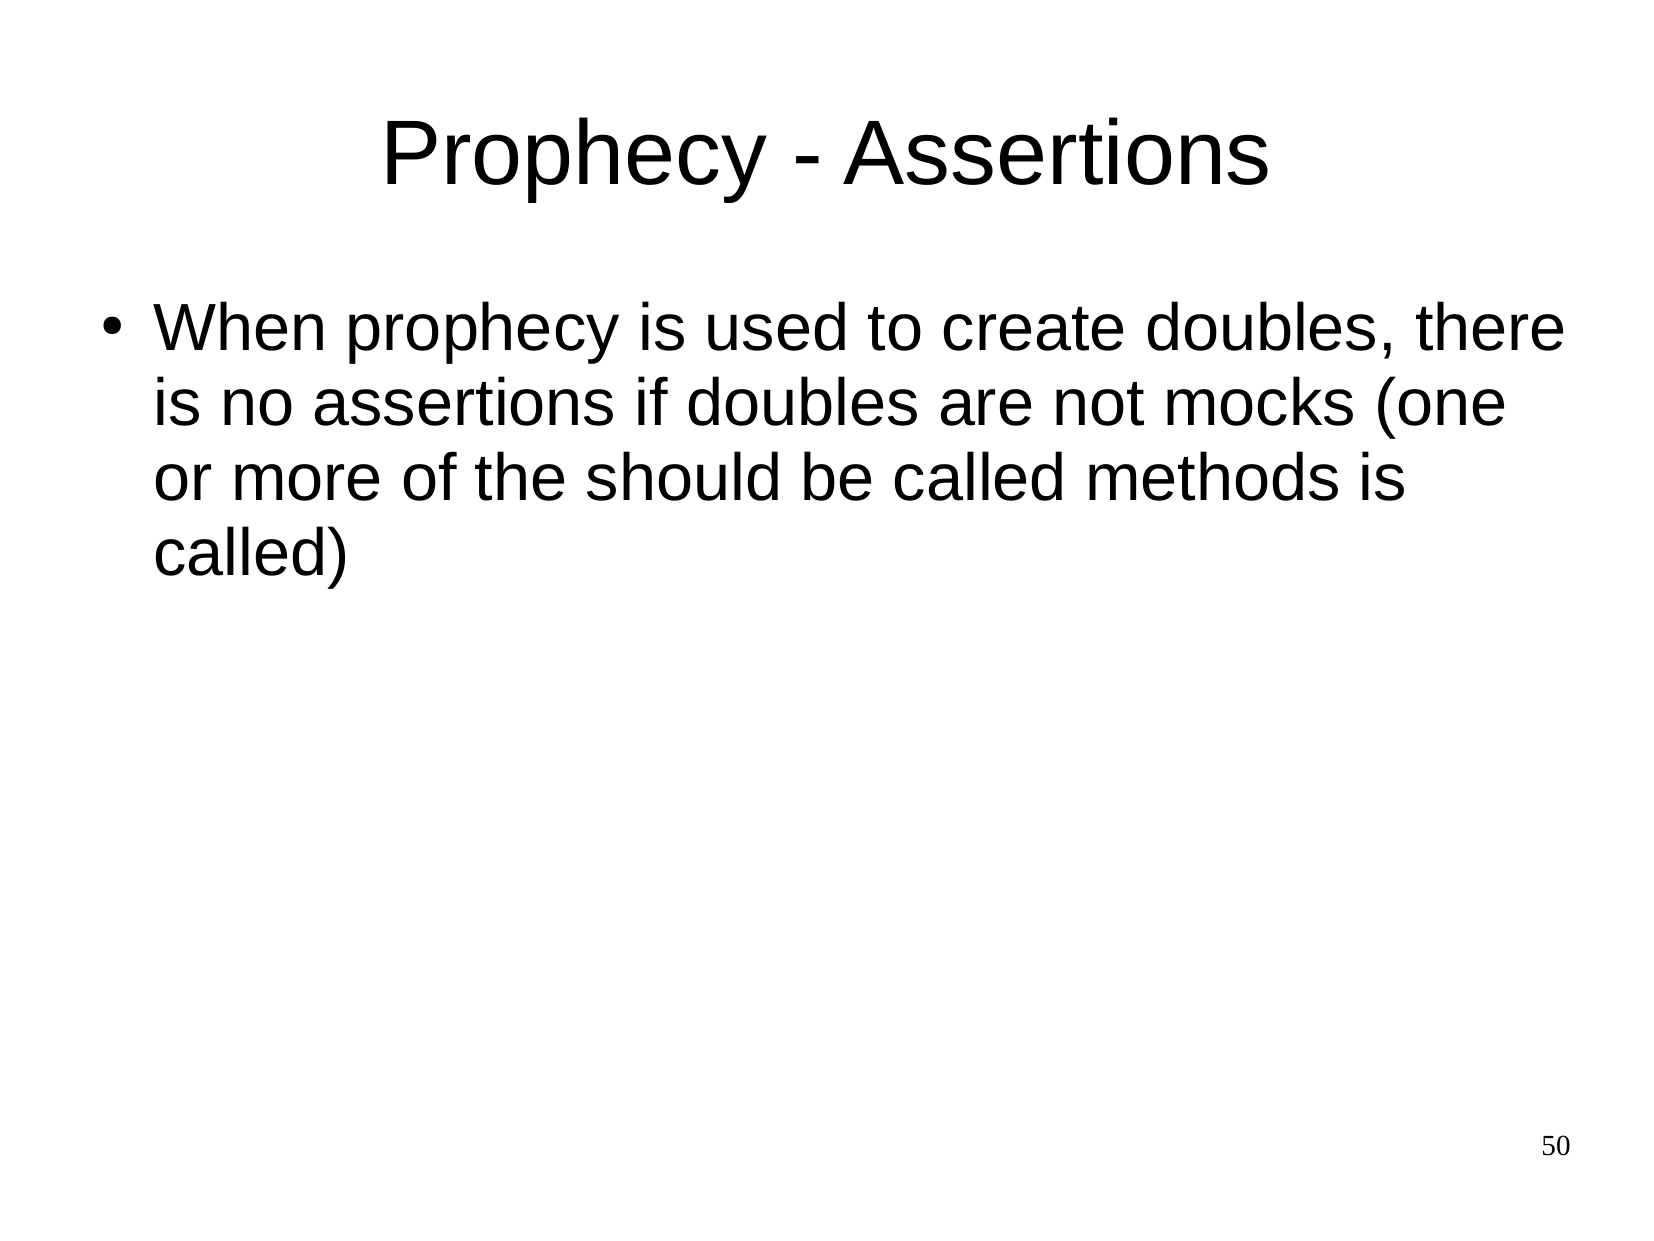

# Prophecy - Assertions
When prophecy is used to create doubles, there is no assertions if doubles are not mocks (one or more of the should be called methods is called)
50